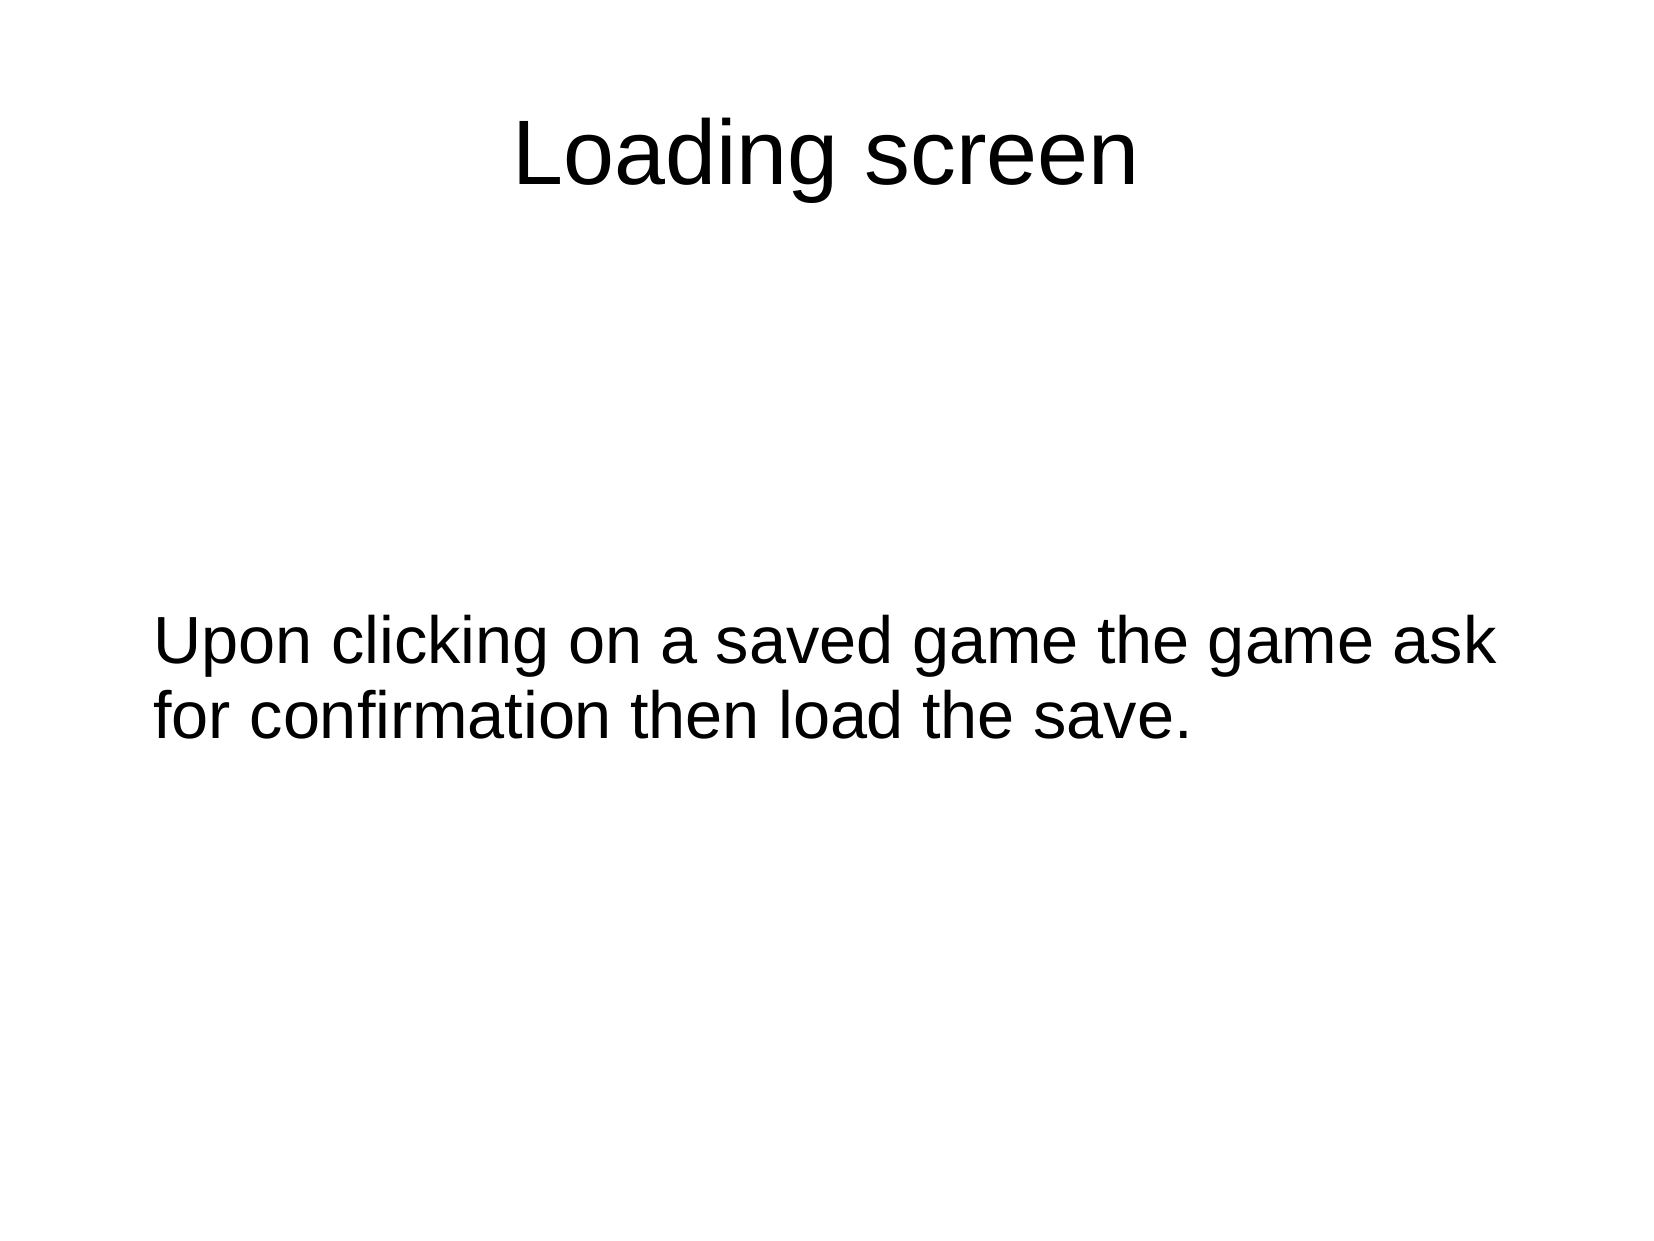

# Loading screen
Upon clicking on a saved game the game ask for confirmation then load the save.